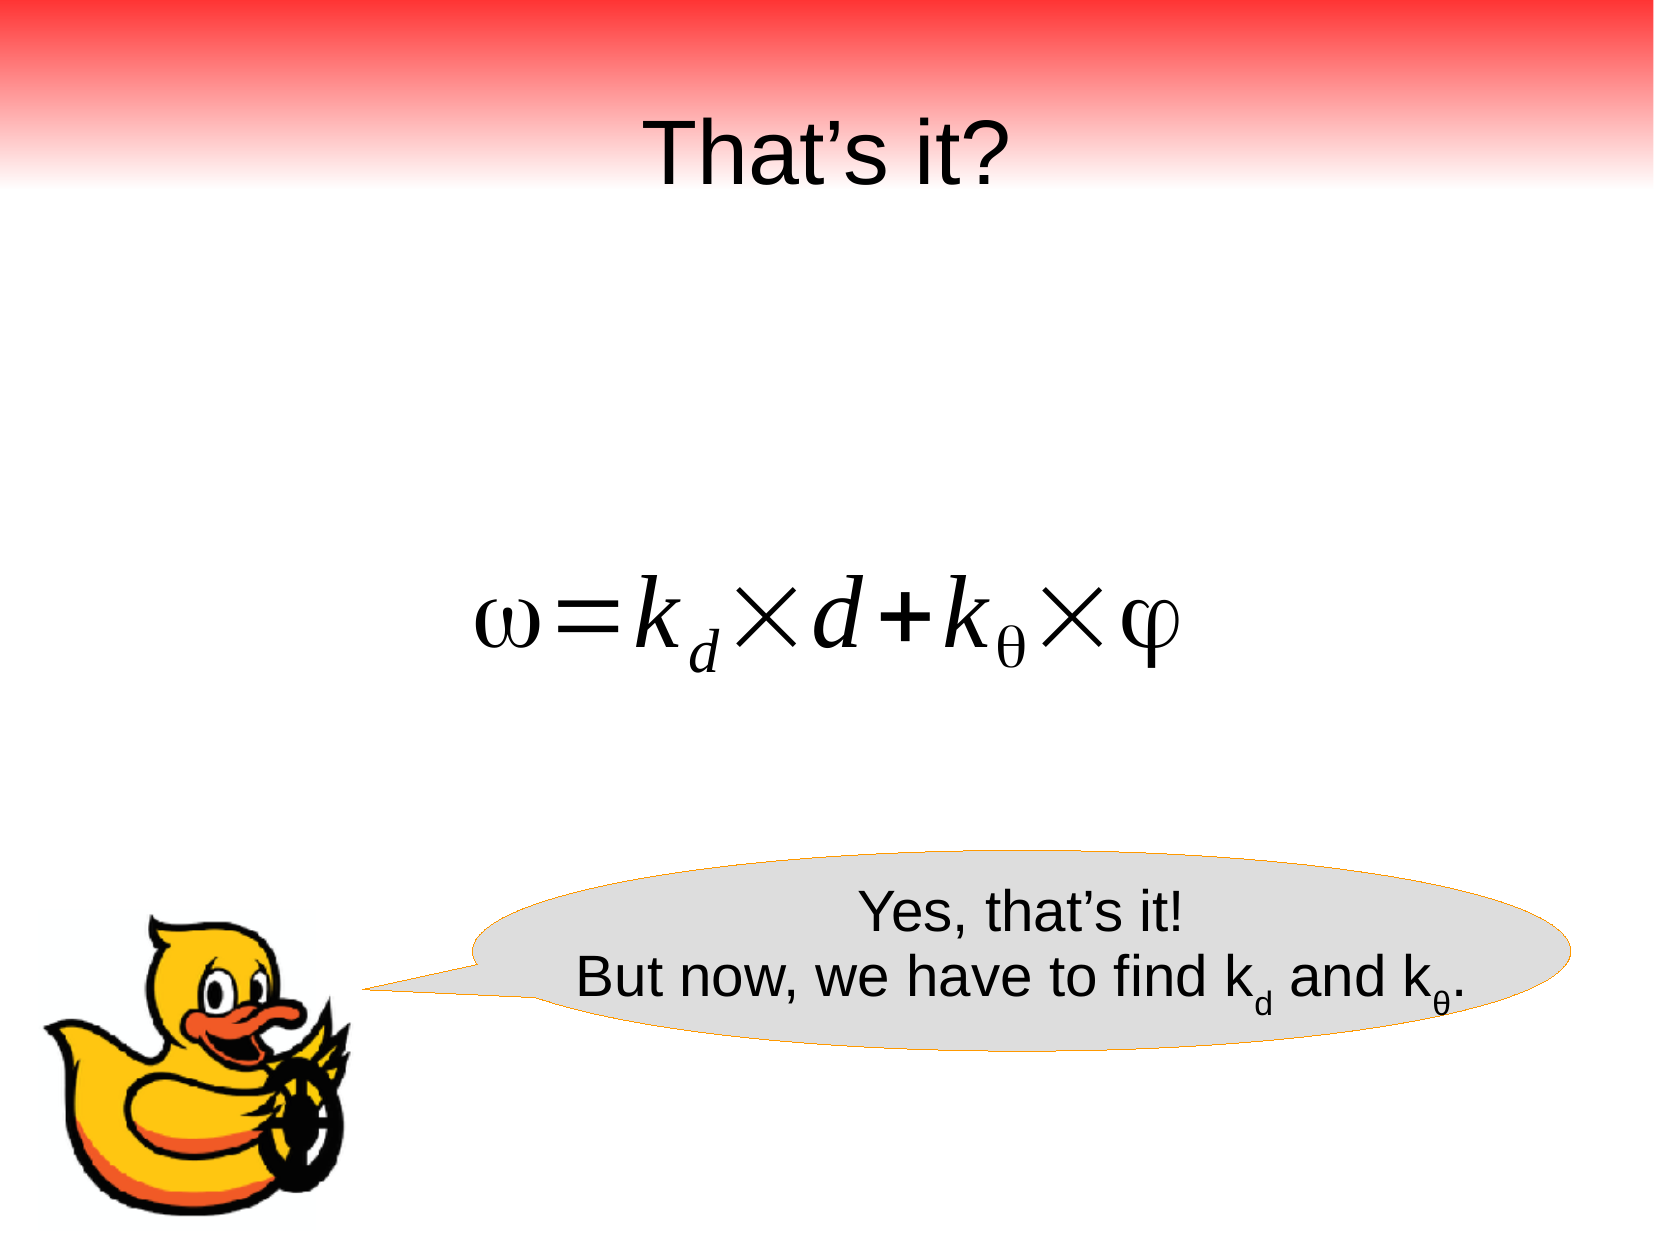

# That’s it?
Yes, that’s it!
But now, we have to find kd and kθ.